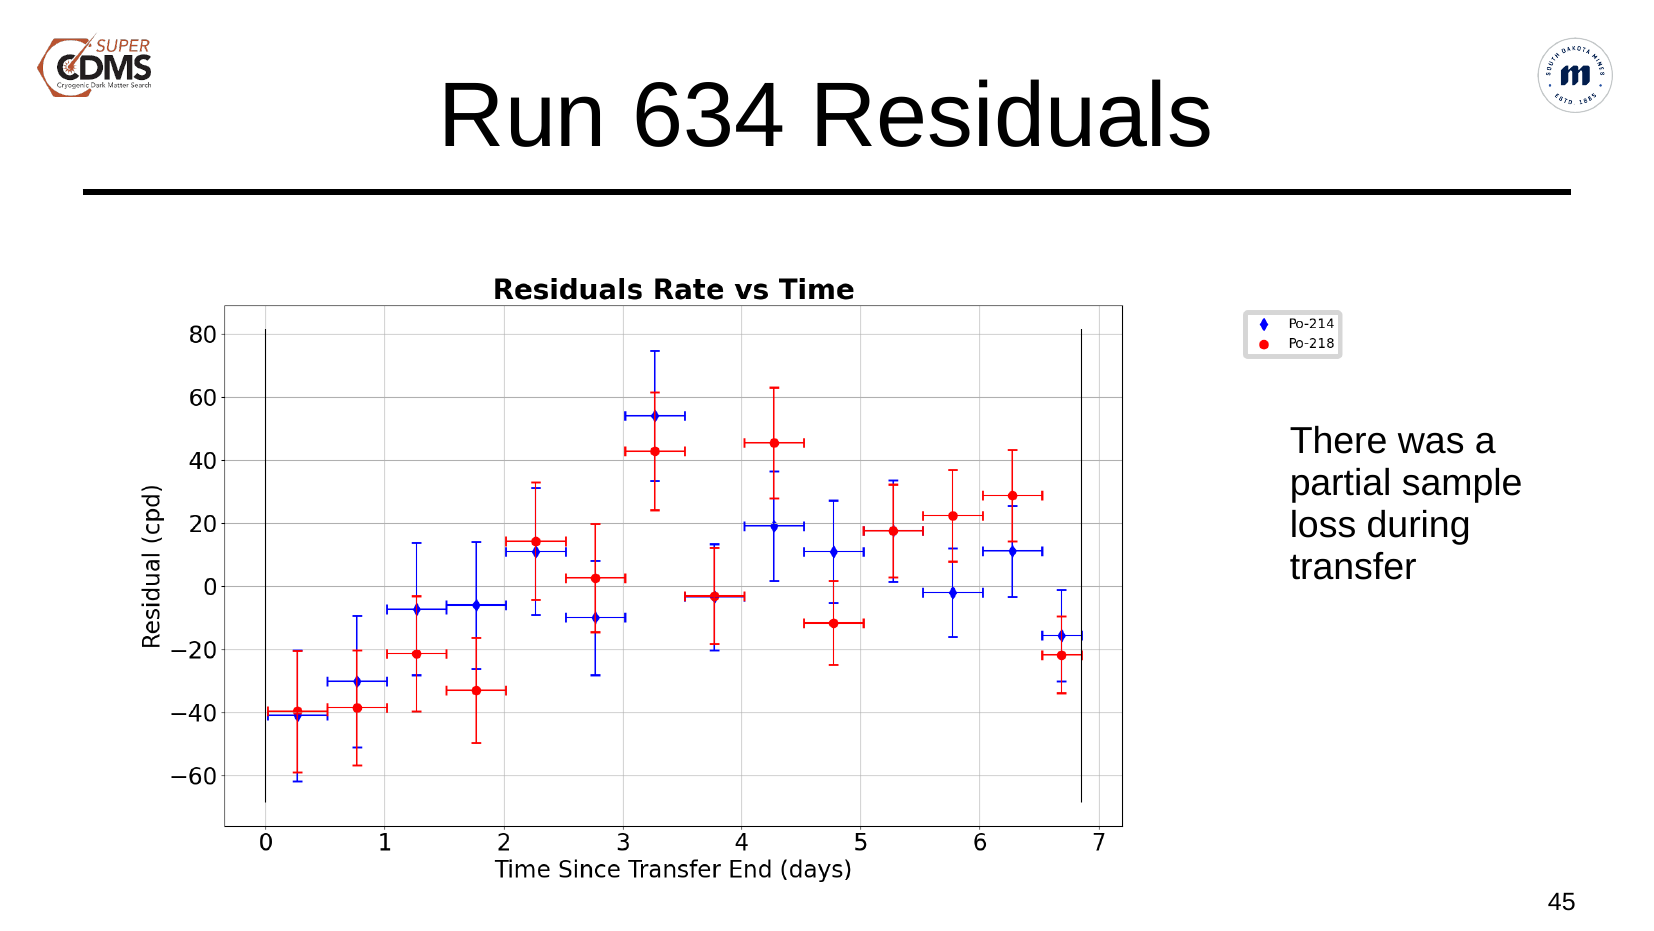

# Run 634 Residuals
There was a partial sample loss during transfer